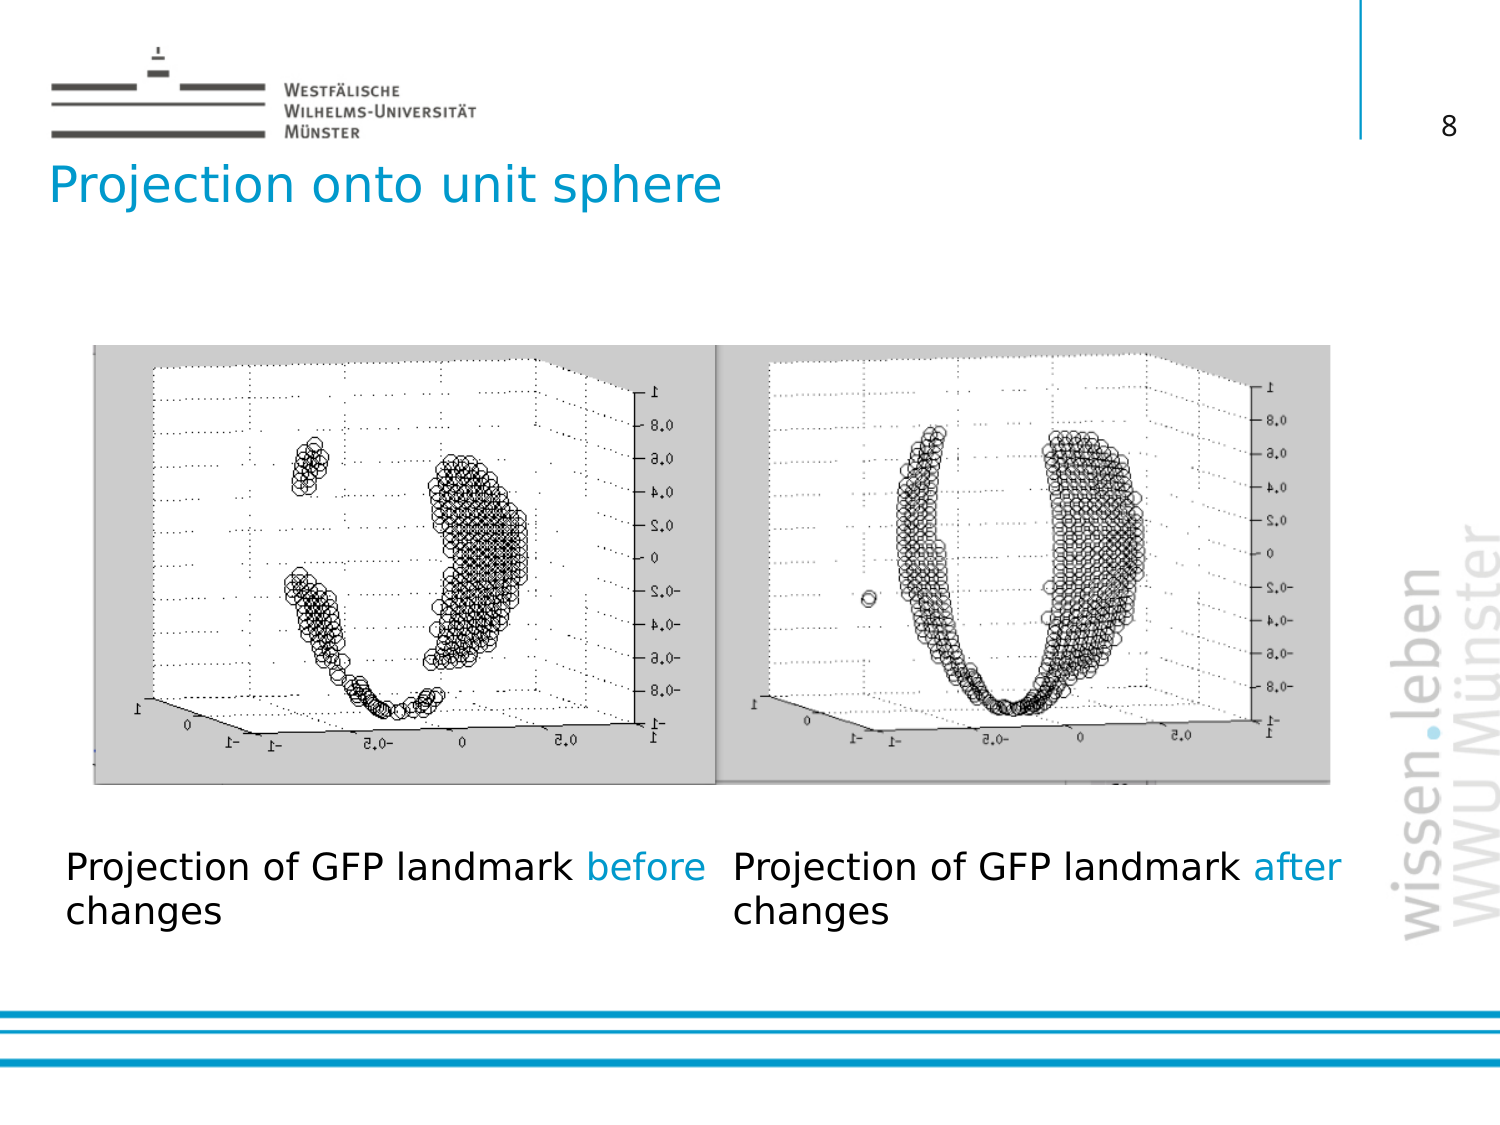

Projection onto unit sphere
#
Projection of GFP landmark before changes
Projection of GFP landmark after changes